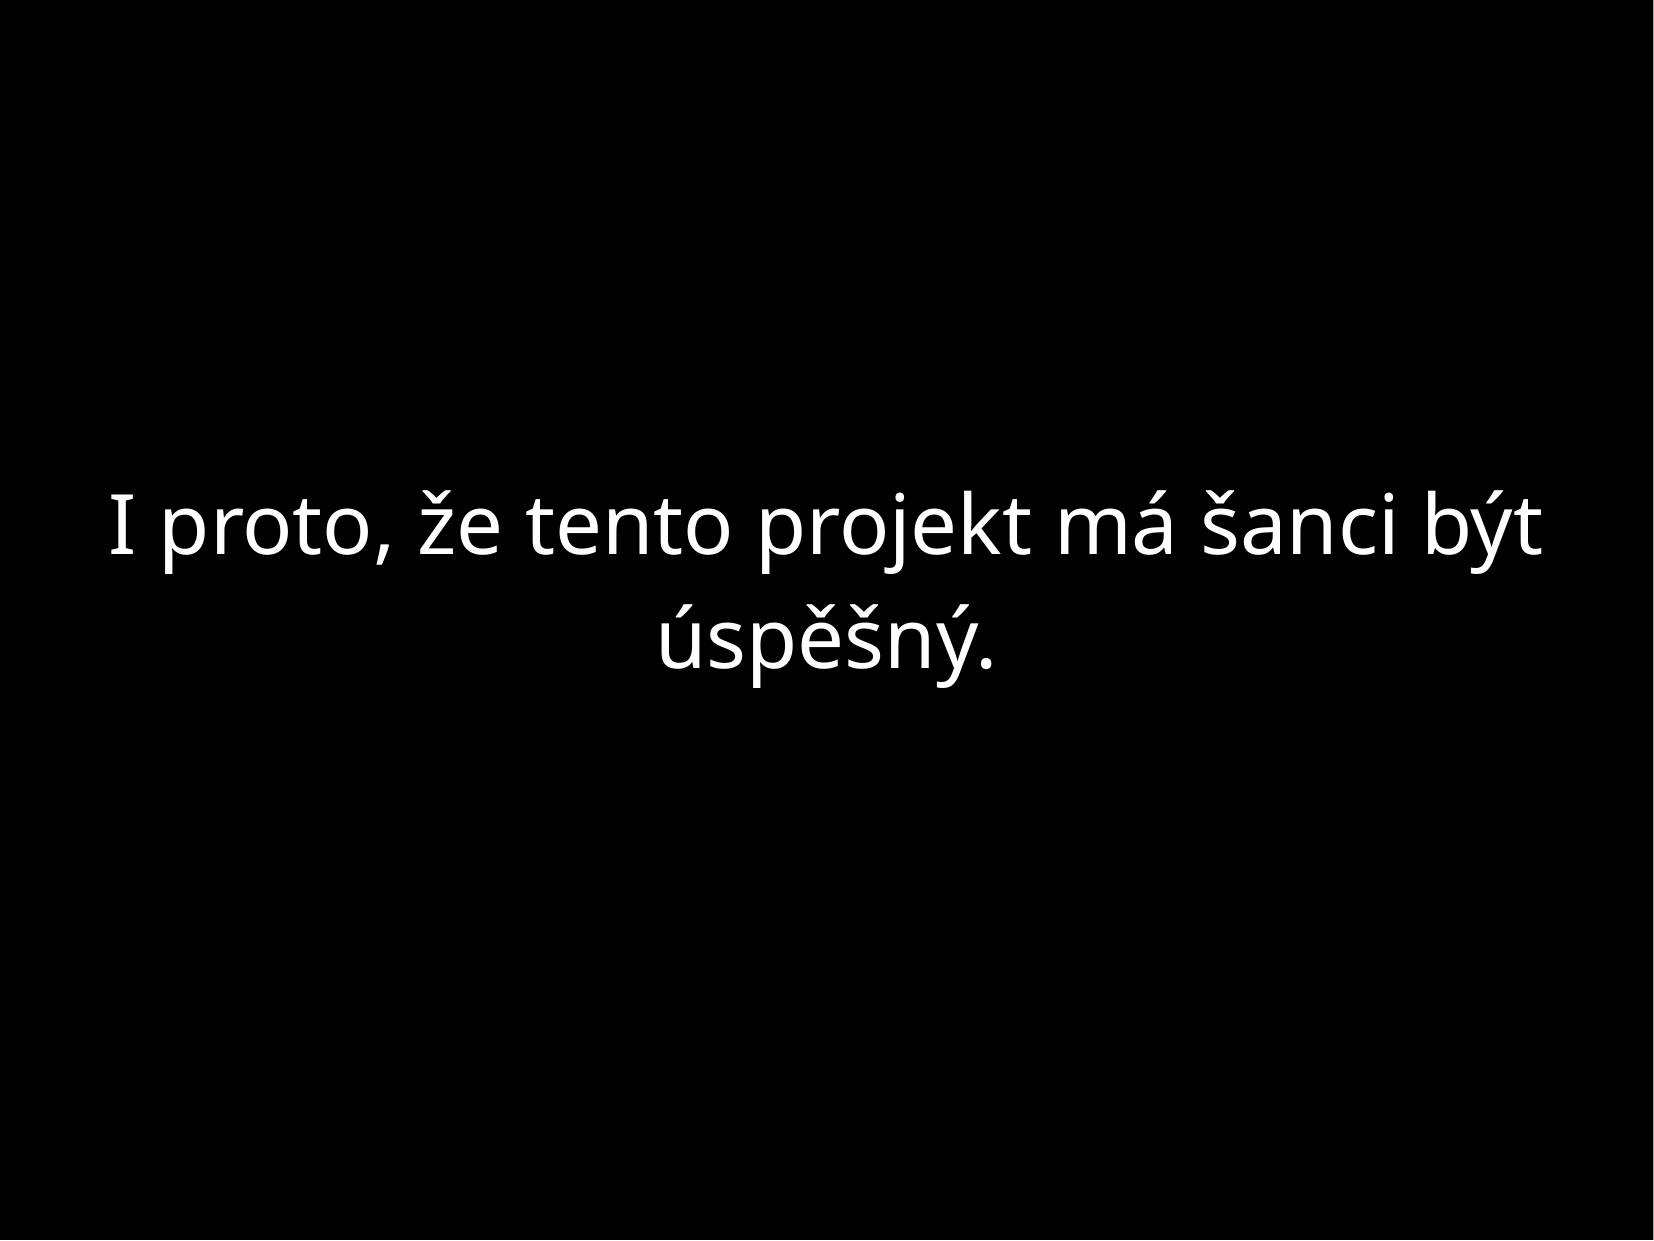

# I proto, že tento projekt má šanci být úspěšný.